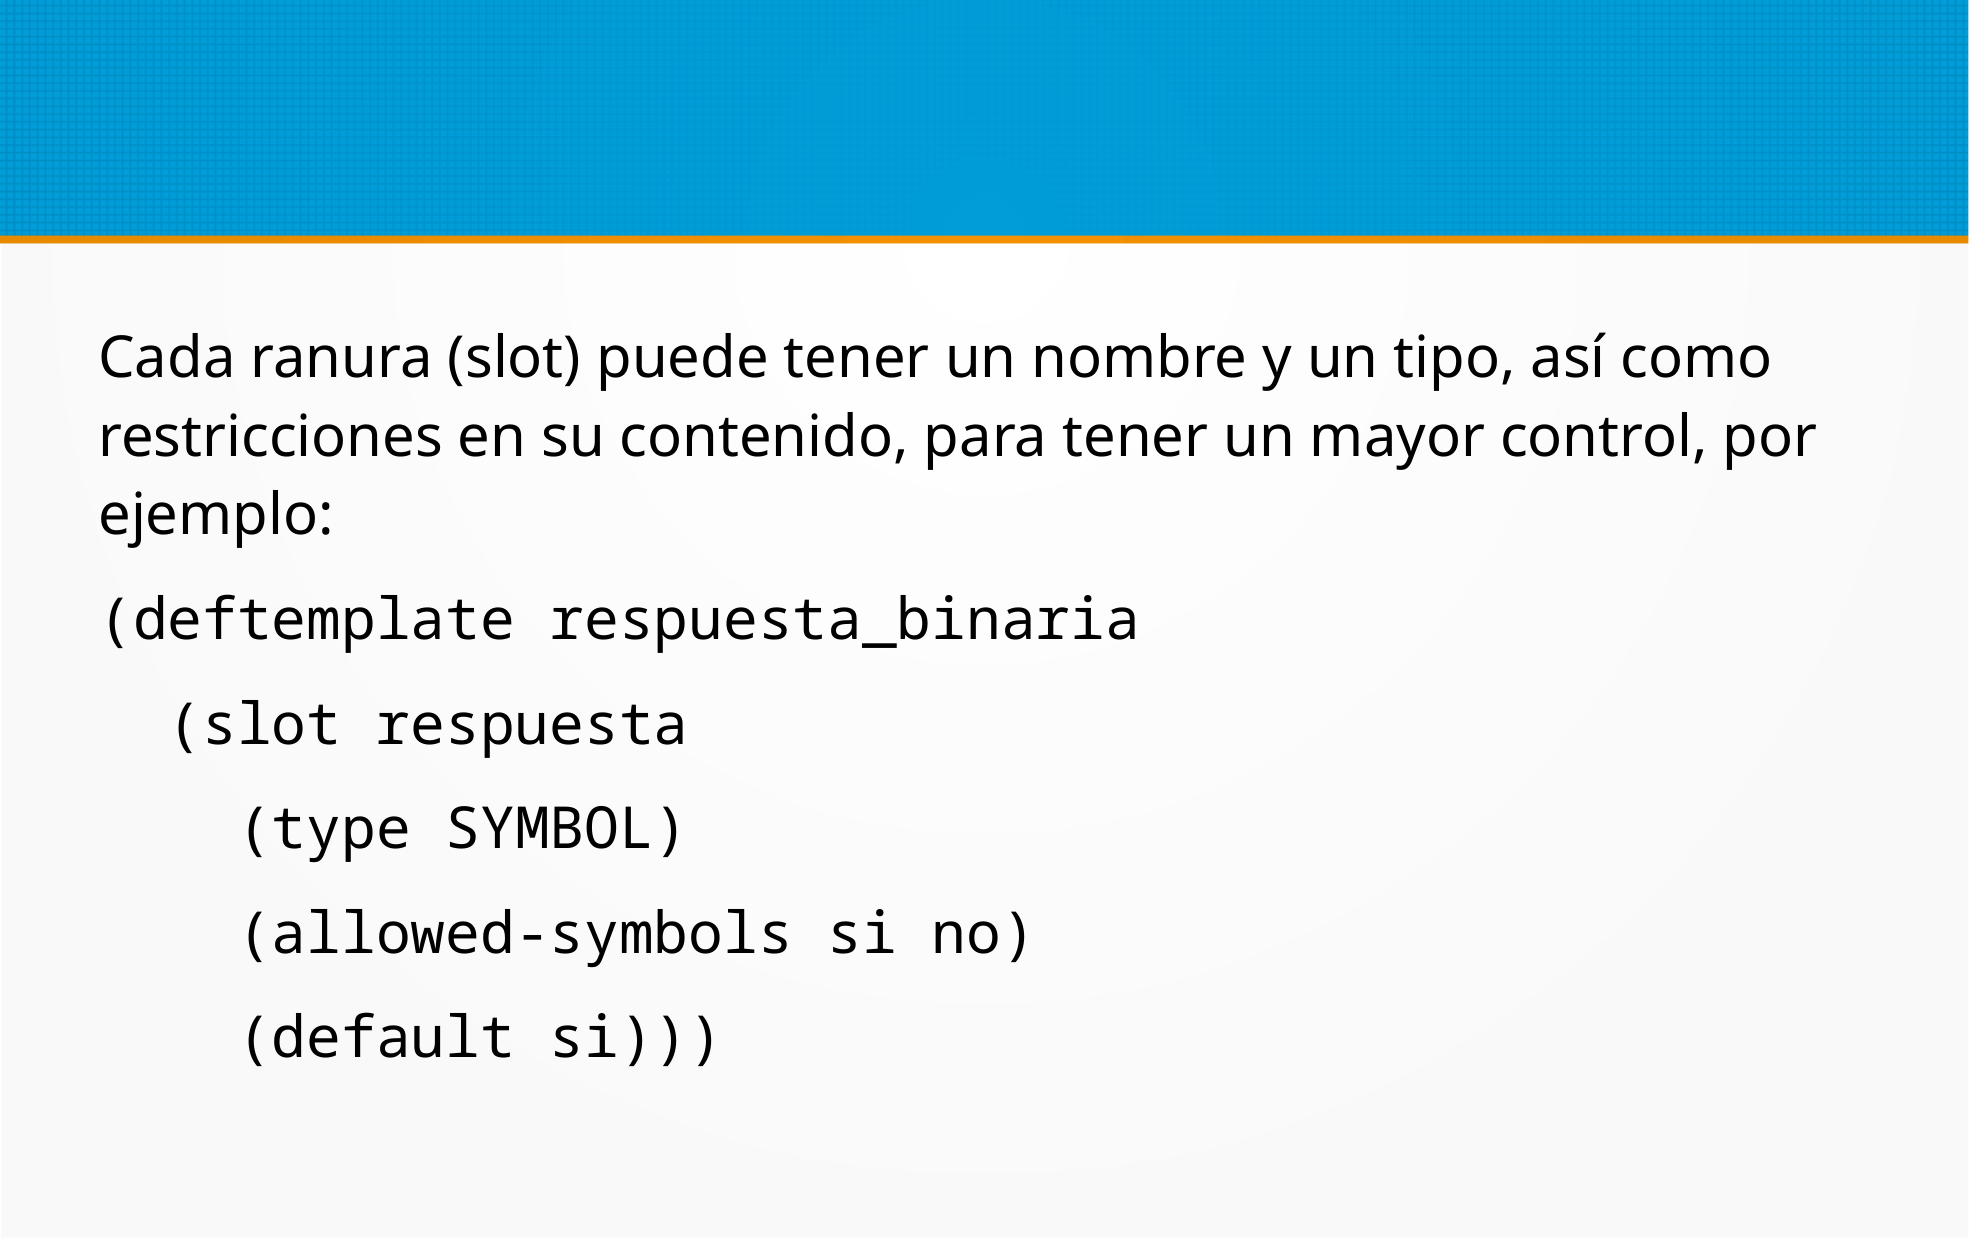

#
Cada ranura (slot) puede tener un nombre y un tipo, así como restricciones en su contenido, para tener un mayor control, por ejemplo:
(deftemplate respuesta_binaria
 (slot respuesta
 (type SYMBOL)
 (allowed-symbols si no)
 (default si)))